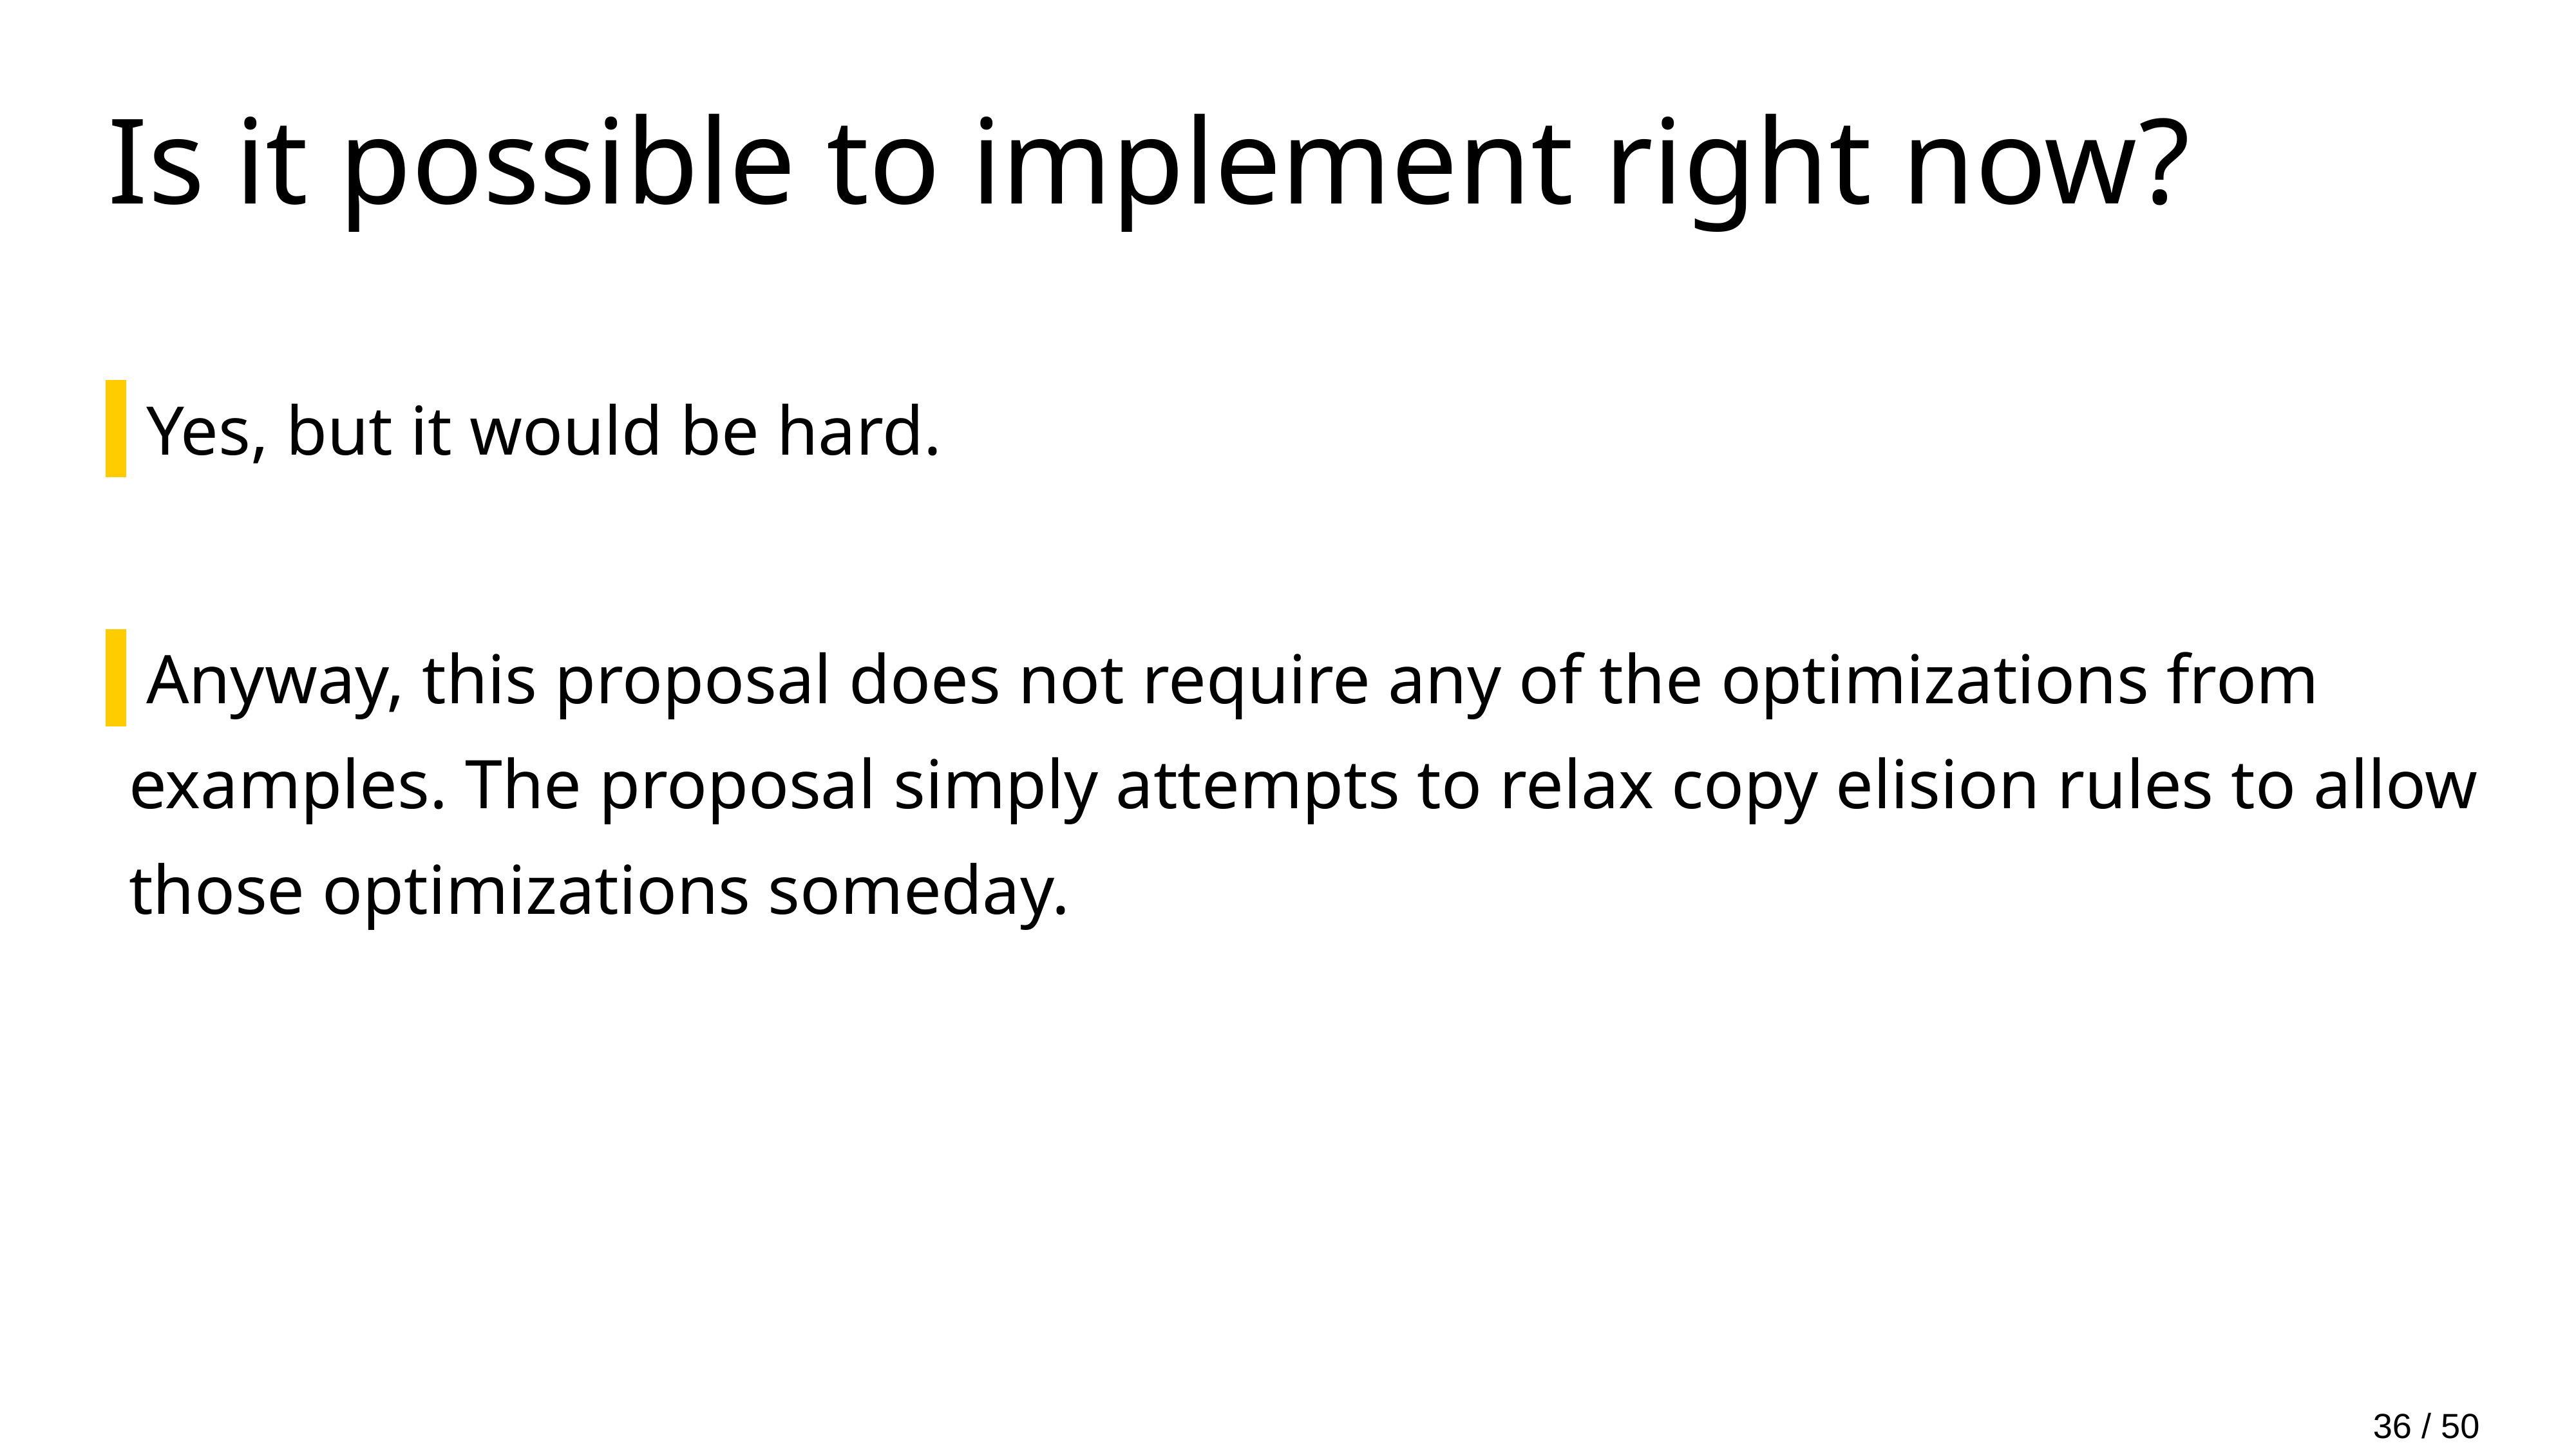

# Is it possible to implement right now?
 Yes, but it would be hard.
 Anyway, this proposal does not require any of the optimizations from examples. The proposal simply attempts to relax copy elision rules to allow those optimizations someday.